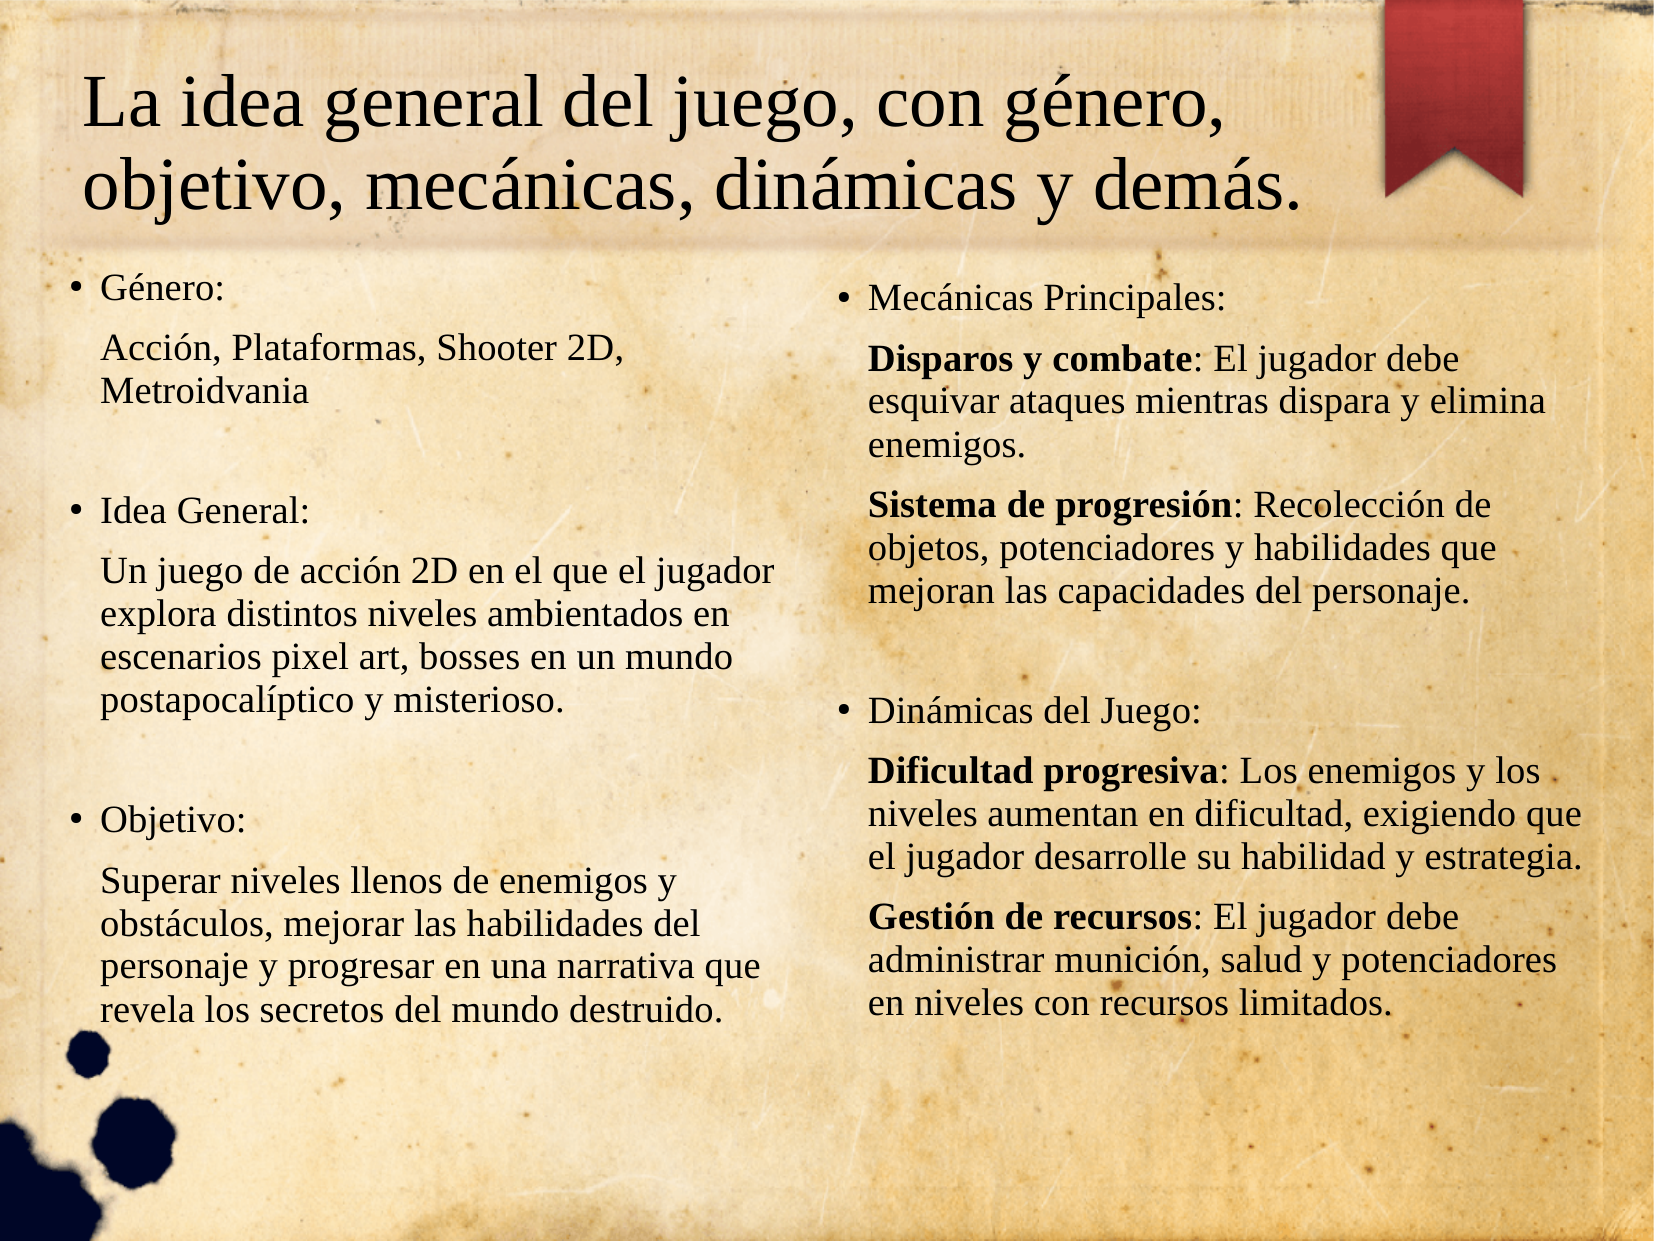

# La idea general del juego, con género, objetivo, mecánicas, dinámicas y demás.
Género:
Acción, Plataformas, Shooter 2D, Metroidvania
Idea General:
Un juego de acción 2D en el que el jugador explora distintos niveles ambientados en escenarios pixel art, bosses en un mundo postapocalíptico y misterioso.
Objetivo:
Superar niveles llenos de enemigos y obstáculos, mejorar las habilidades del personaje y progresar en una narrativa que revela los secretos del mundo destruido.
Mecánicas Principales:
Disparos y combate: El jugador debe esquivar ataques mientras dispara y elimina enemigos.
Sistema de progresión: Recolección de objetos, potenciadores y habilidades que mejoran las capacidades del personaje.
Dinámicas del Juego:
Dificultad progresiva: Los enemigos y los niveles aumentan en dificultad, exigiendo que el jugador desarrolle su habilidad y estrategia.
Gestión de recursos: El jugador debe administrar munición, salud y potenciadores en niveles con recursos limitados.